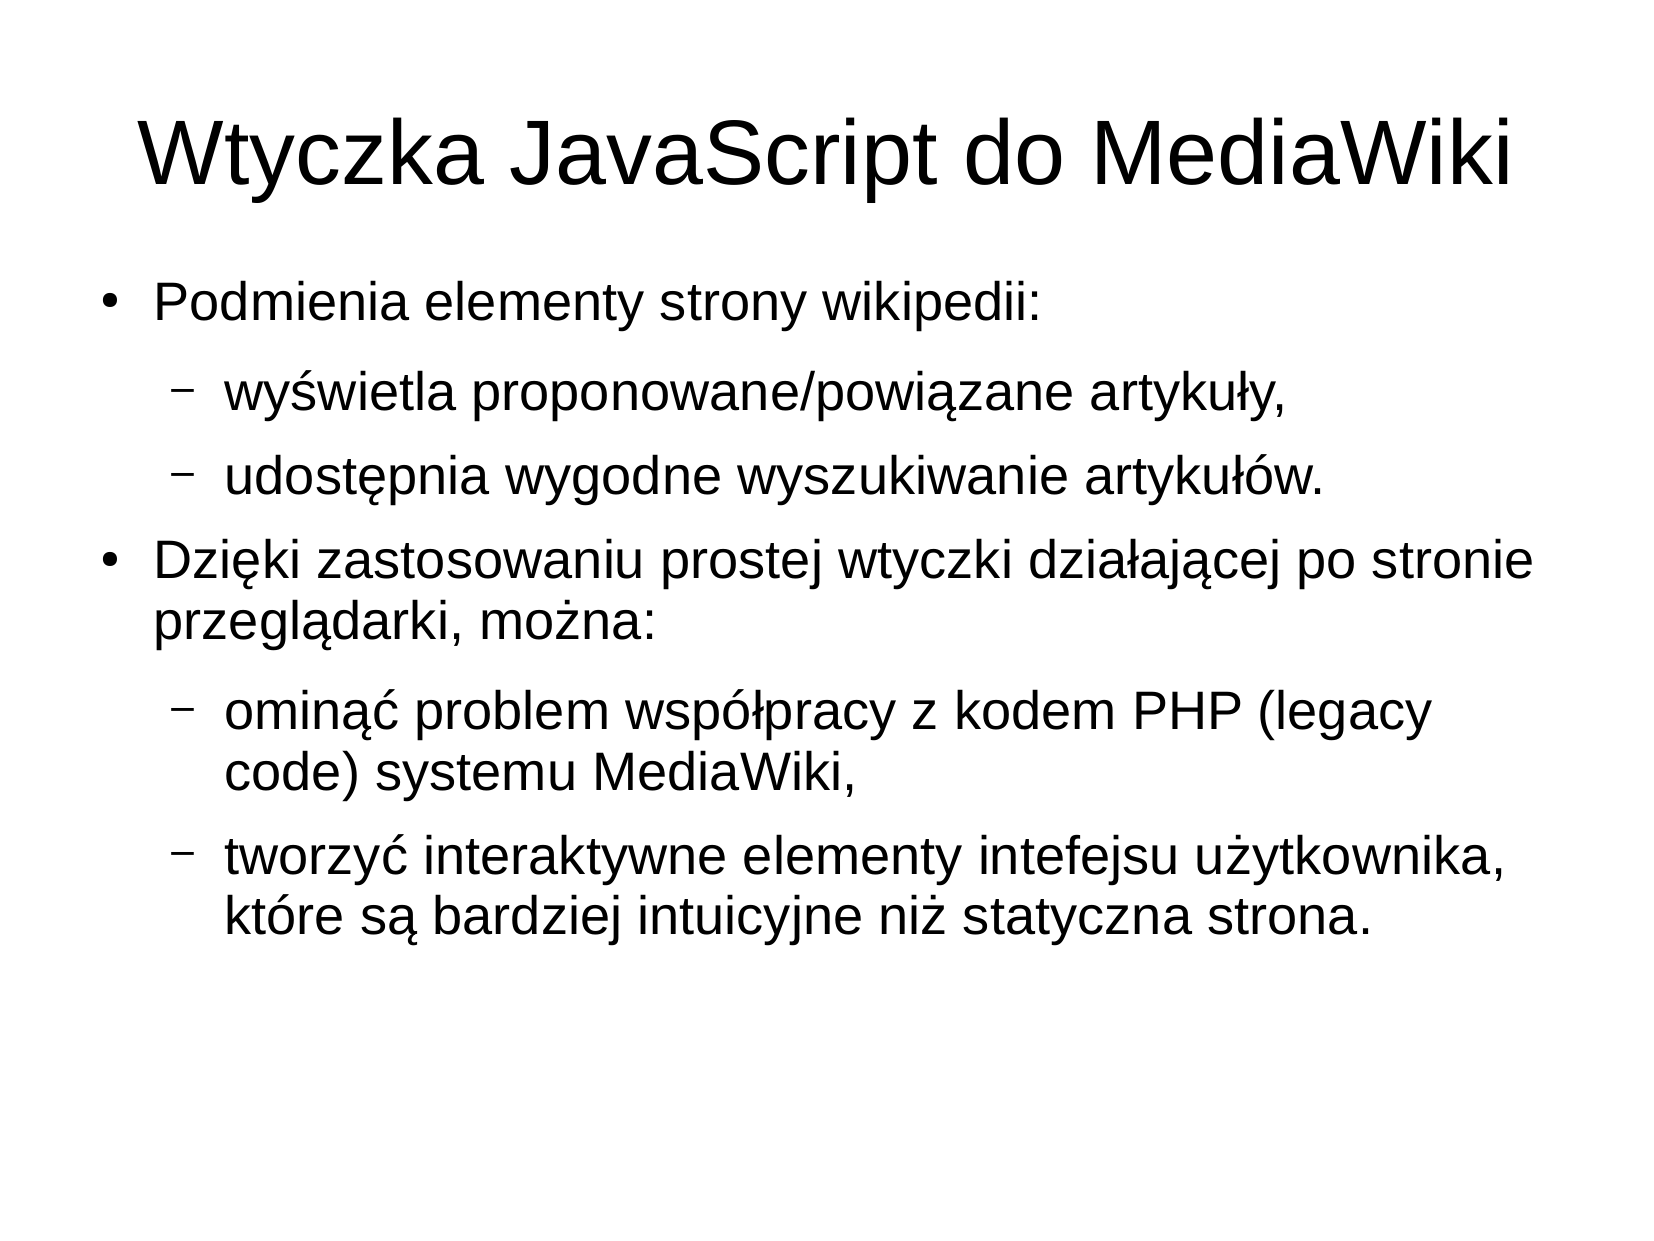

# Wtyczka JavaScript do MediaWiki
Podmienia elementy strony wikipedii:
wyświetla proponowane/powiązane artykuły,
udostępnia wygodne wyszukiwanie artykułów.
Dzięki zastosowaniu prostej wtyczki działającej po stronie przeglądarki, można:
ominąć problem współpracy z kodem PHP (legacy code) systemu MediaWiki,
tworzyć interaktywne elementy intefejsu użytkownika, które są bardziej intuicyjne niż statyczna strona.